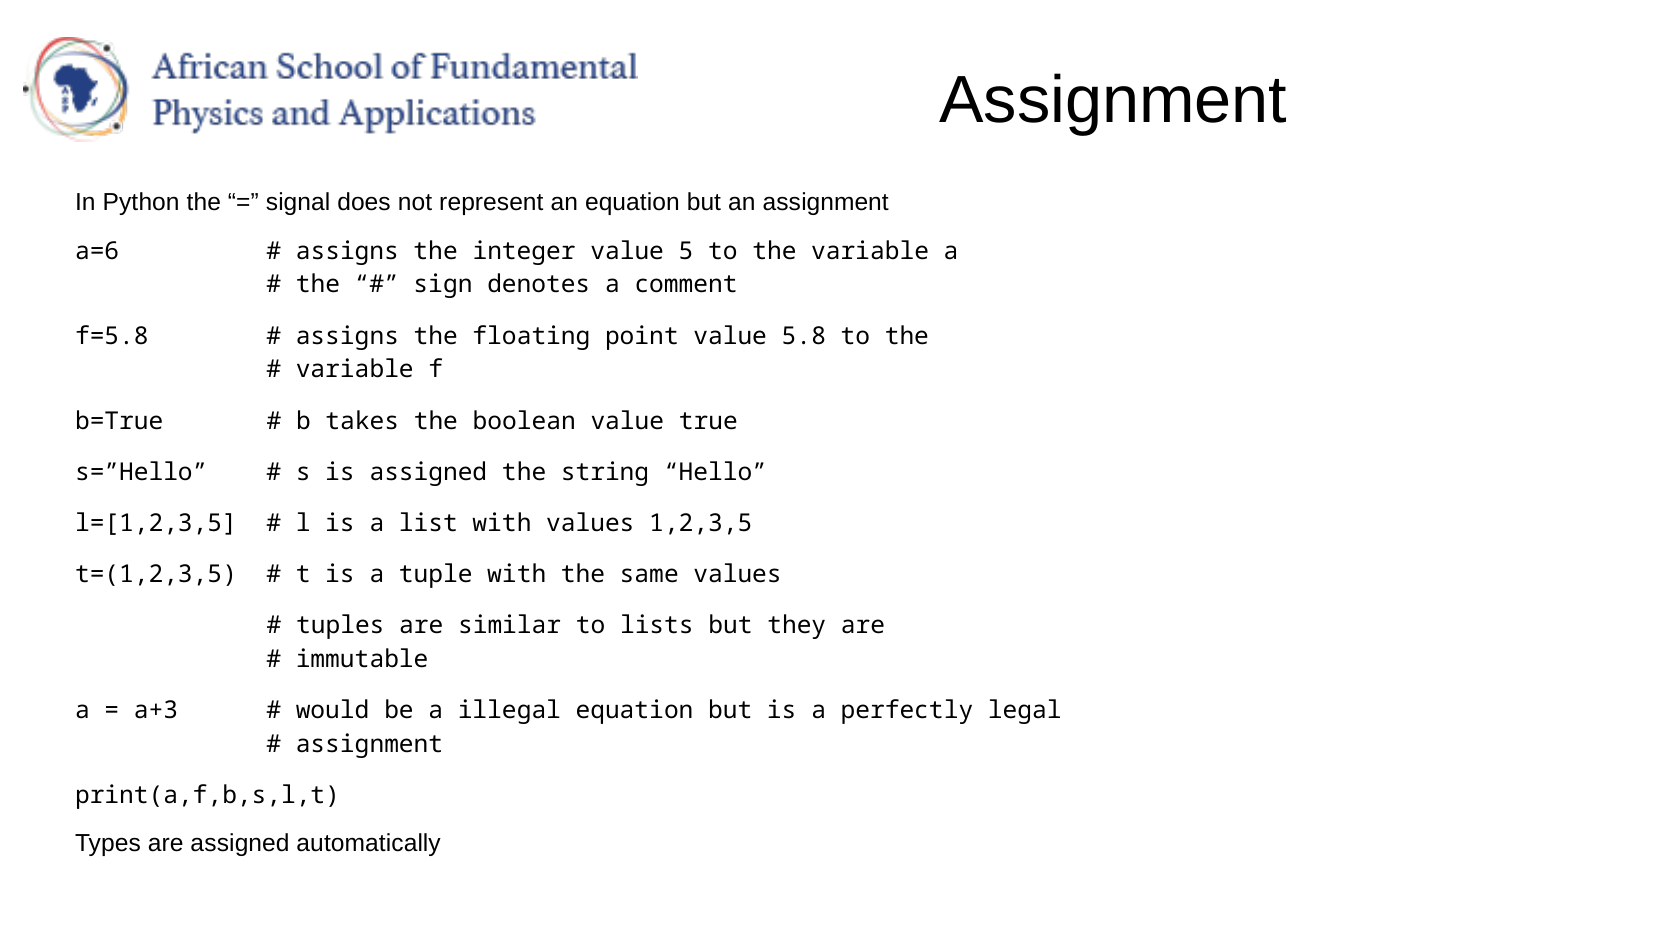

# Assignment
In Python the “=” signal does not represent an equation but an assignment
a=6	 # assigns the integer value 5 to the variable a
	 # the “#” sign denotes a comment
f=5.8 # assigns the floating point value 5.8 to the
 # variable f
b=True		 # b takes the boolean value true
s=”Hello” # s is assigned the string “Hello”
l=[1,2,3,5] # l is a list with values 1,2,3,5
t=(1,2,3,5) # t is a tuple with the same values
 # tuples are similar to lists but they are
 # immutable
a = a+3 # would be a illegal equation but is a perfectly legal
 # assignment
print(a,f,b,s,l,t)
Types are assigned automatically